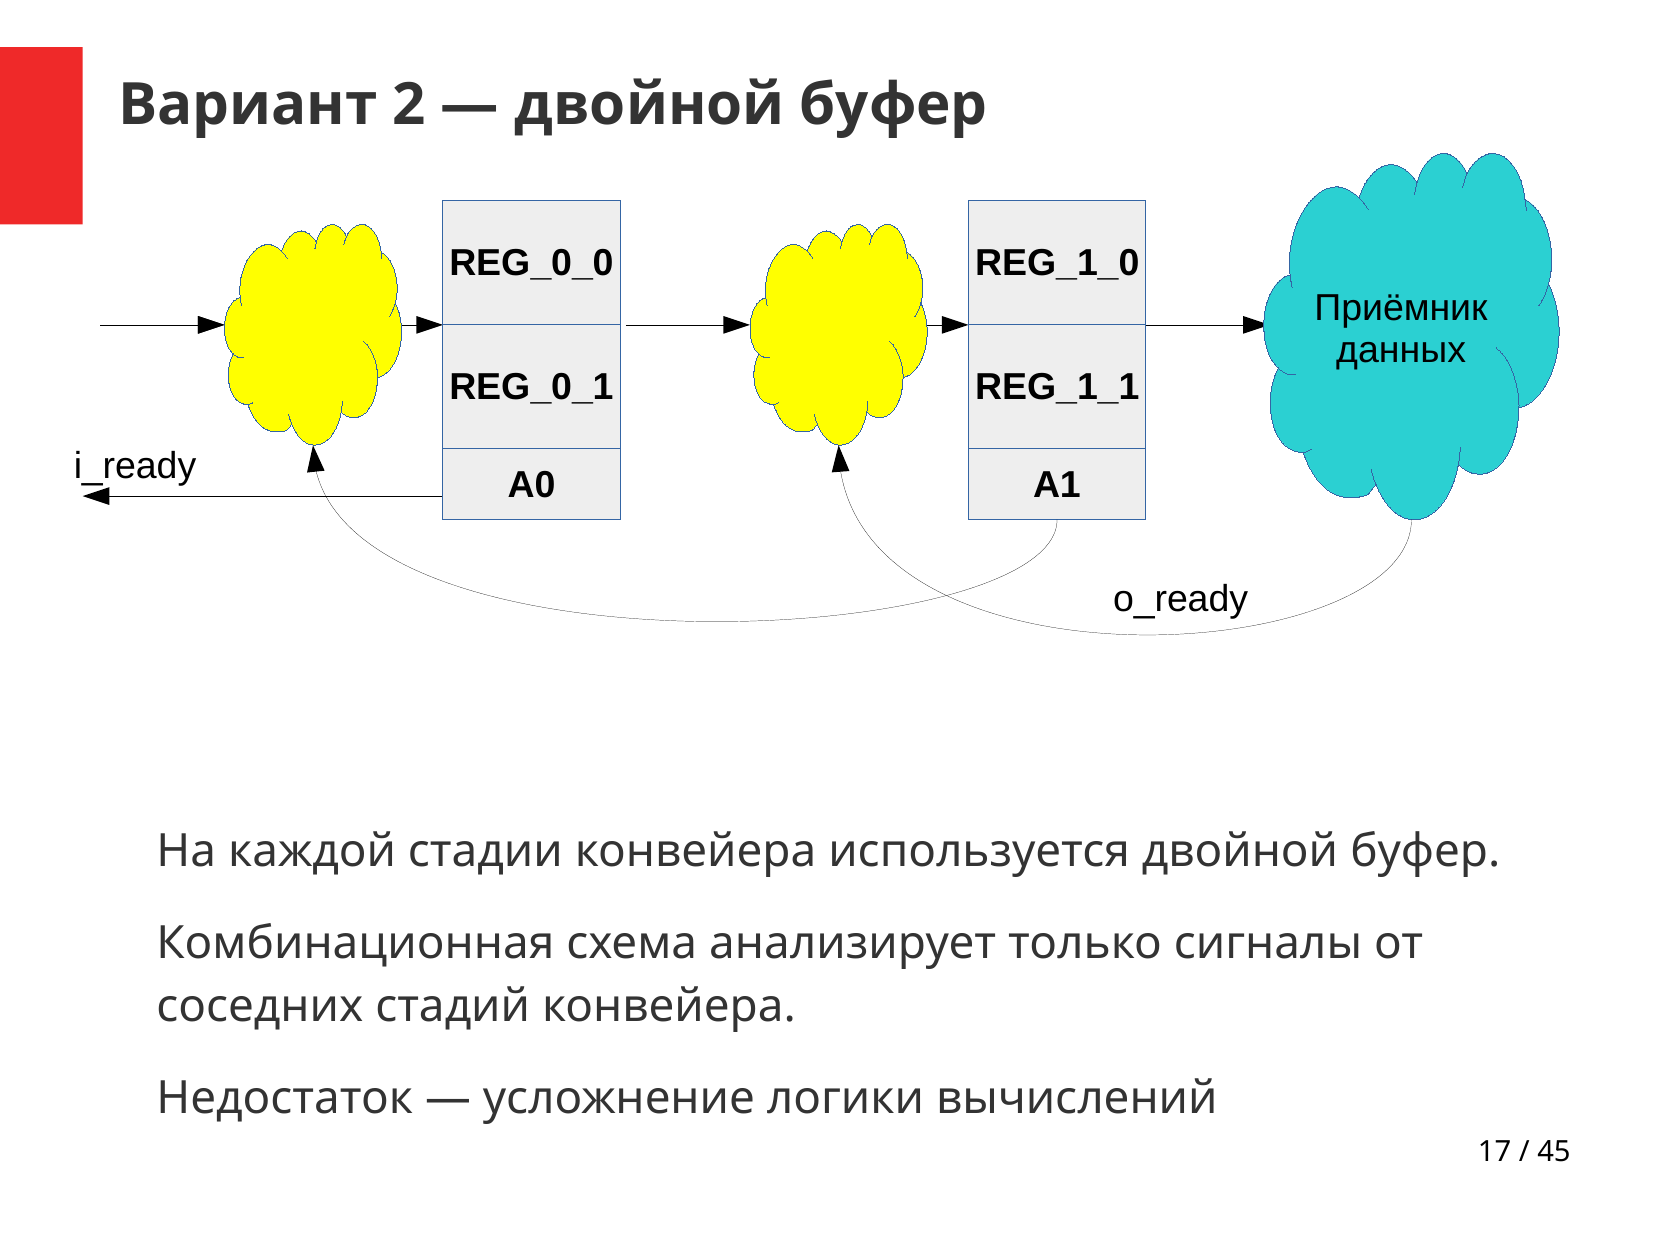

# Вариант 2 — двойной буфер
Приёмник
данных
REG_0_0
REG_1_0
REG_0_1
REG_1_1
i_ready
A0
A1
o_ready
На каждой стадии конвейера используется двойной буфер.
Комбинационная схема анализирует только сигналы от соседних стадий конвейера.
Недостаток — усложнение логики вычислений
17